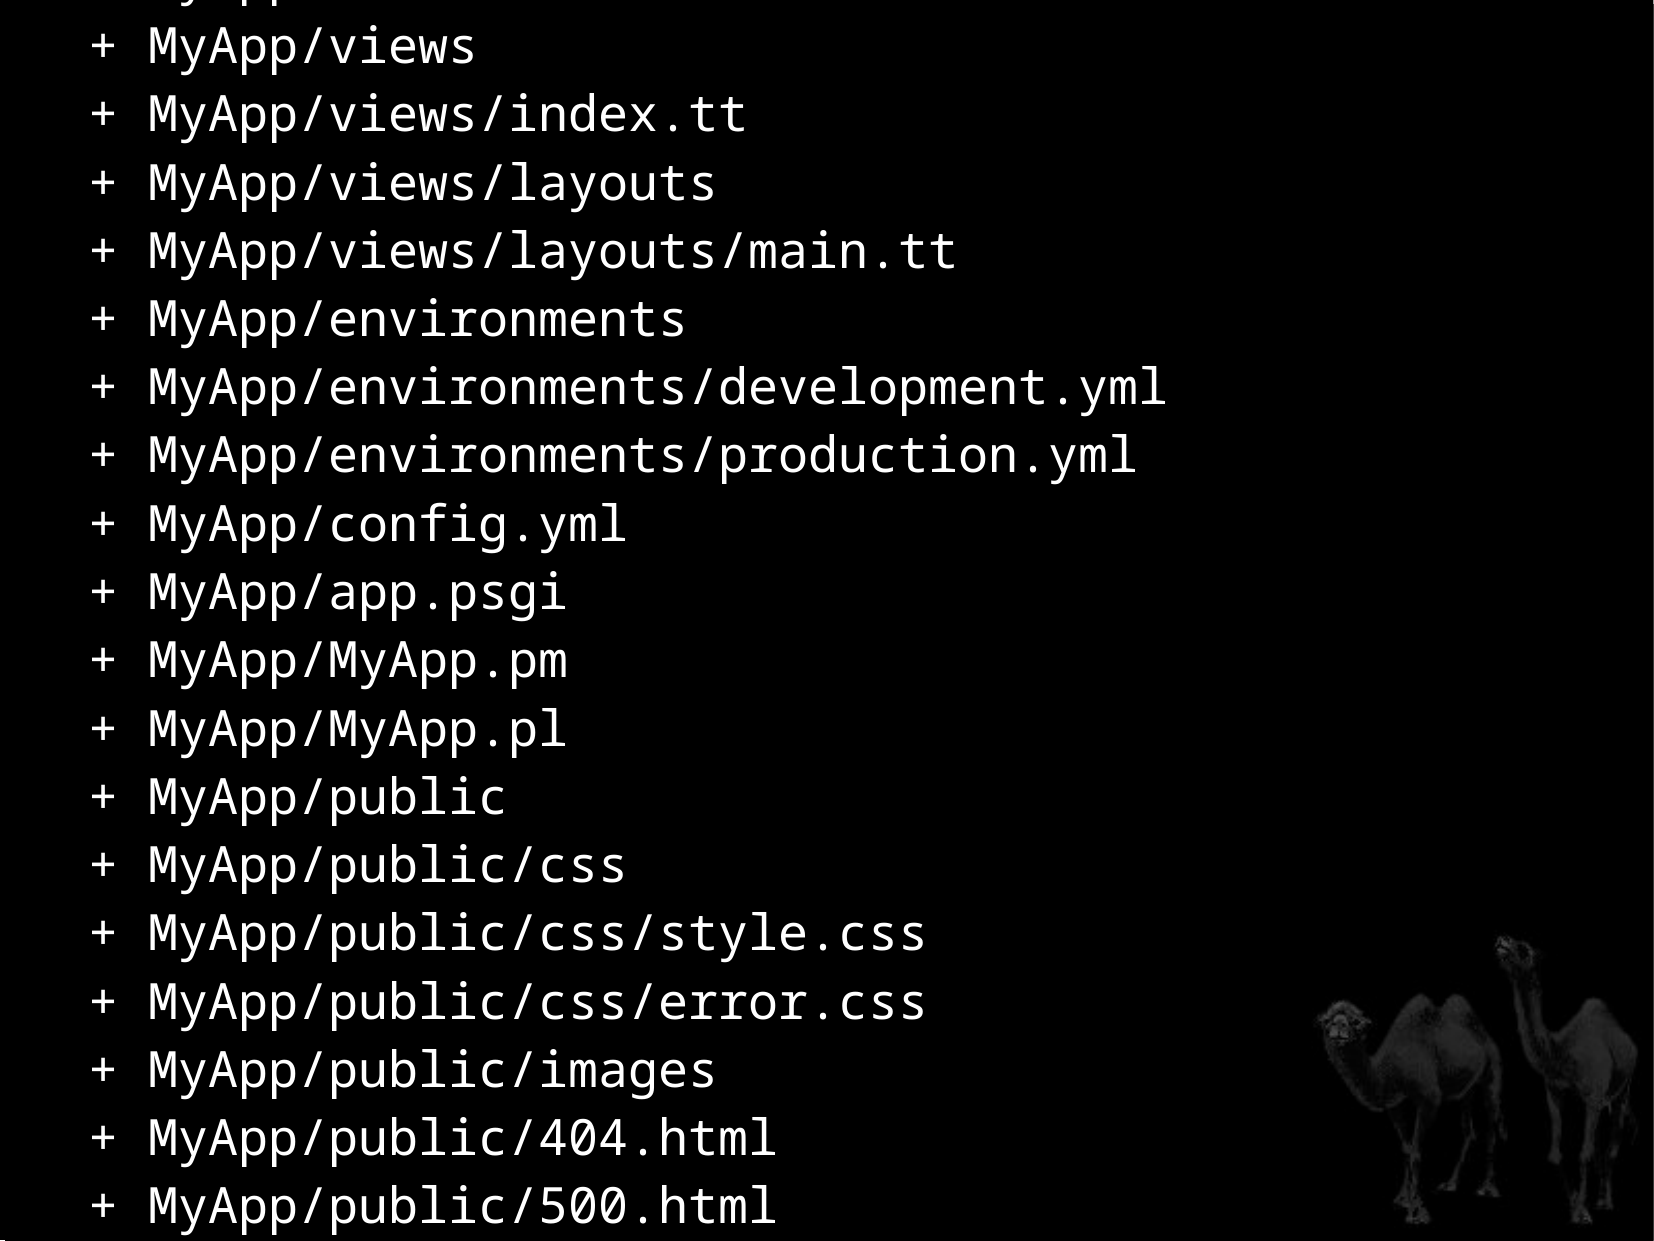

# + MyApp
+ MyApp/views
+ MyApp/views/index.tt
+ MyApp/views/layouts
+ MyApp/views/layouts/main.tt
+ MyApp/environments
+ MyApp/environments/development.yml
+ MyApp/environments/production.yml
+ MyApp/config.yml
+ MyApp/app.psgi
+ MyApp/MyApp.pm
+ MyApp/MyApp.pl
+ MyApp/public
+ MyApp/public/css
+ MyApp/public/css/style.css
+ MyApp/public/css/error.css
+ MyApp/public/images
+ MyApp/public/404.html
+ MyApp/public/500.html